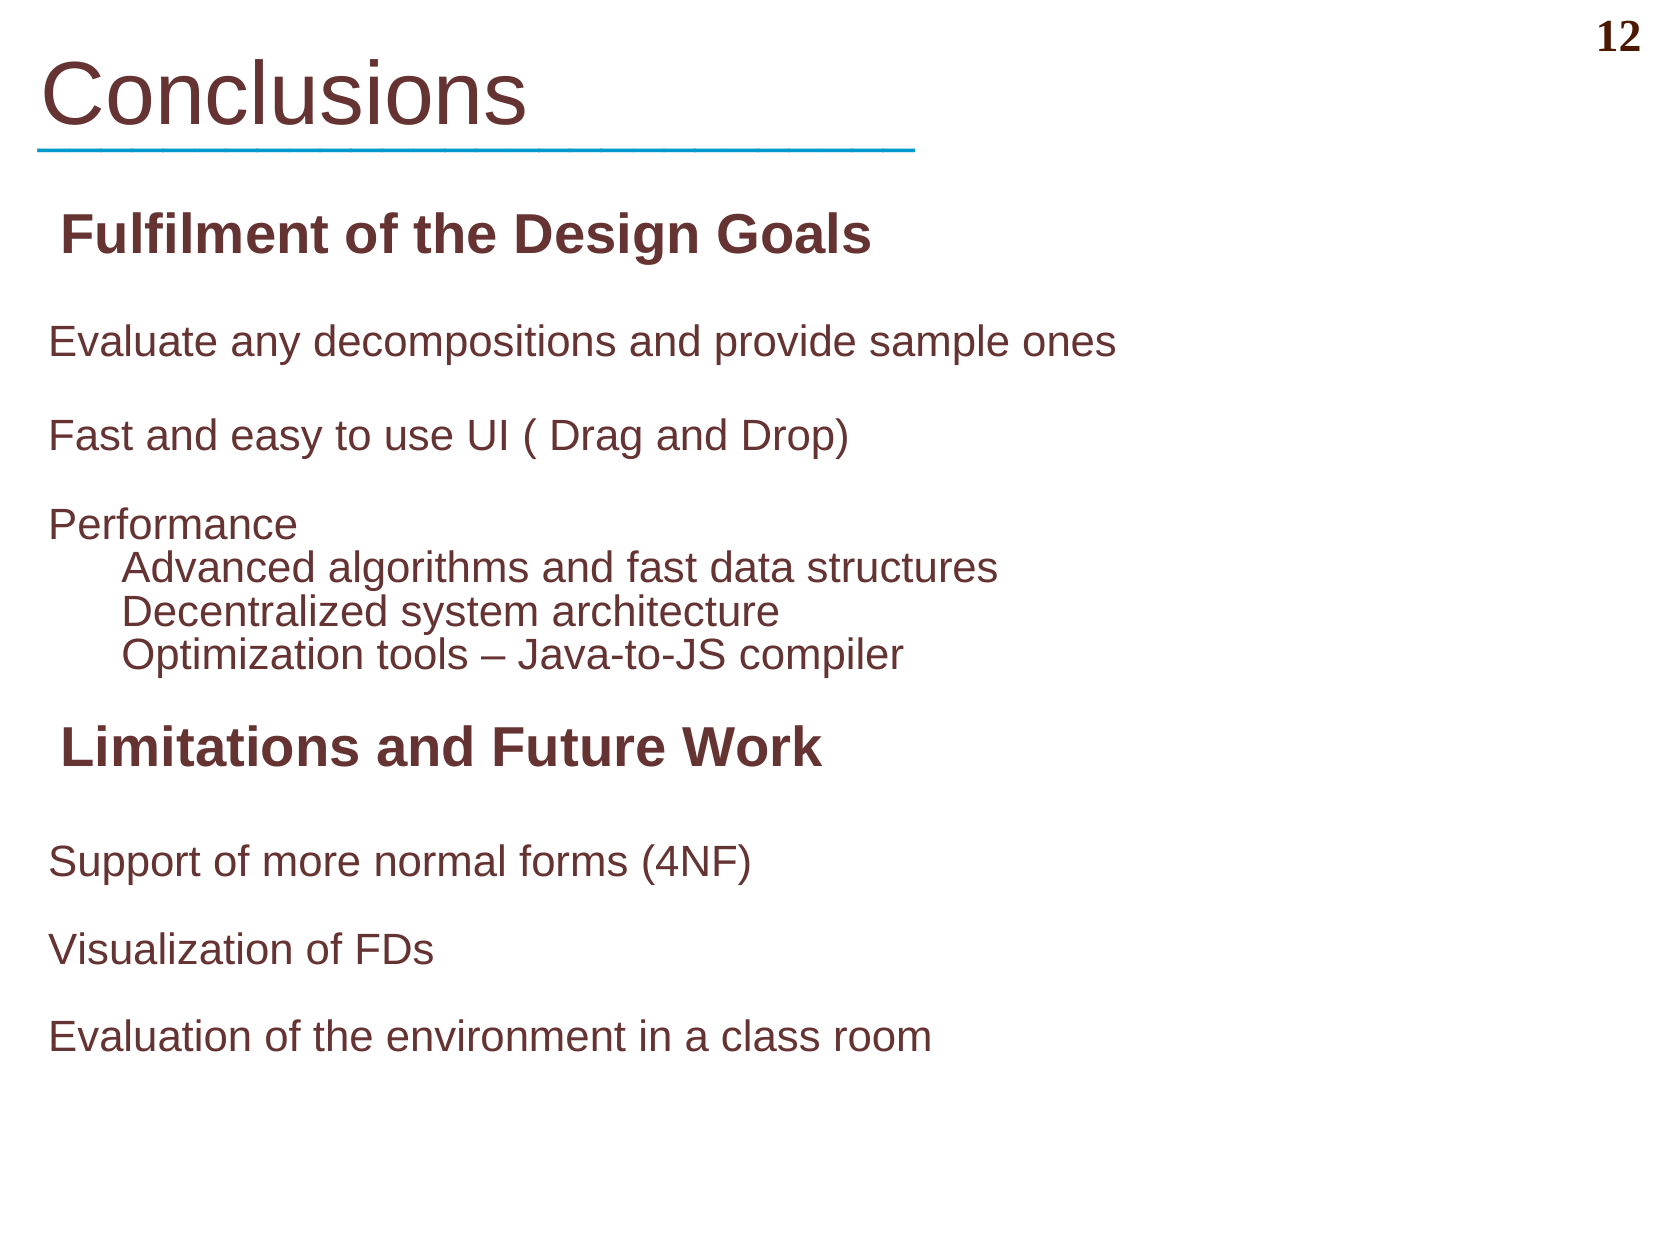

12
# Conclusions
____________________________
 Fulfilment of the Design Goals
Evaluate any decompositions and provide sample ones
Fast and easy to use UI ( Drag and Drop)‏
Performance
Advanced algorithms and fast data structures
Decentralized system architecture
Optimization tools – Java-to-JS compiler
 Limitations and Future Work
Support of more normal forms (4NF)‏
Visualization of FDs
Evaluation of the environment in a class room